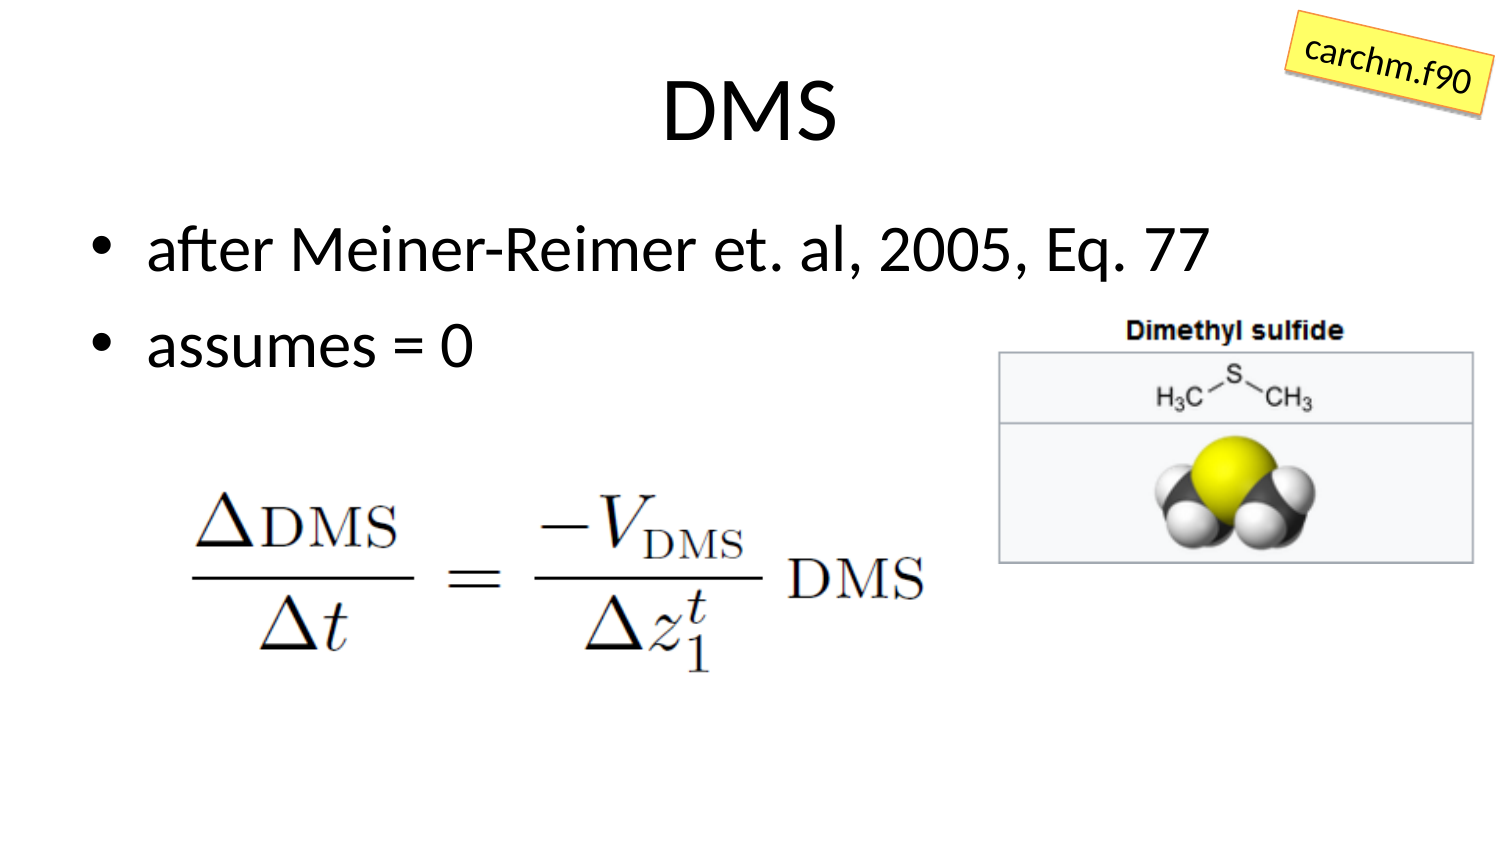

carchm.f90
# DMS
after Meiner-Reimer et. al, 2005, Eq. 77
assumes = 0